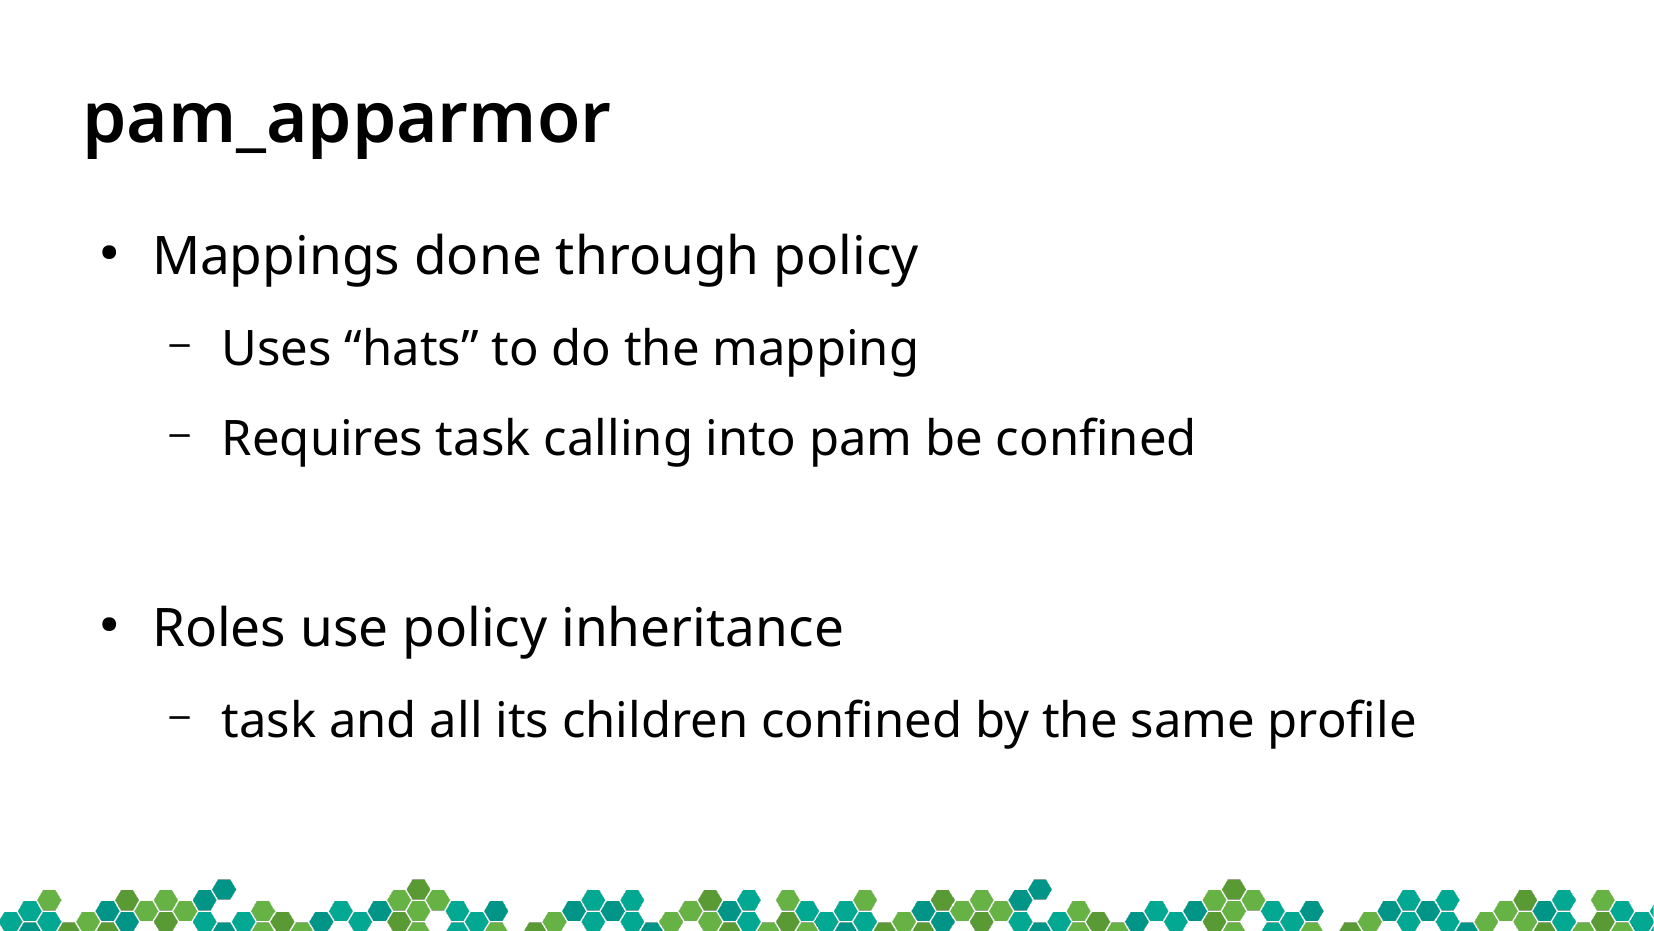

# pam_apparmor
Mappings done through policy
Uses “hats” to do the mapping
Requires task calling into pam be confined
Roles use policy inheritance
task and all its children confined by the same profile